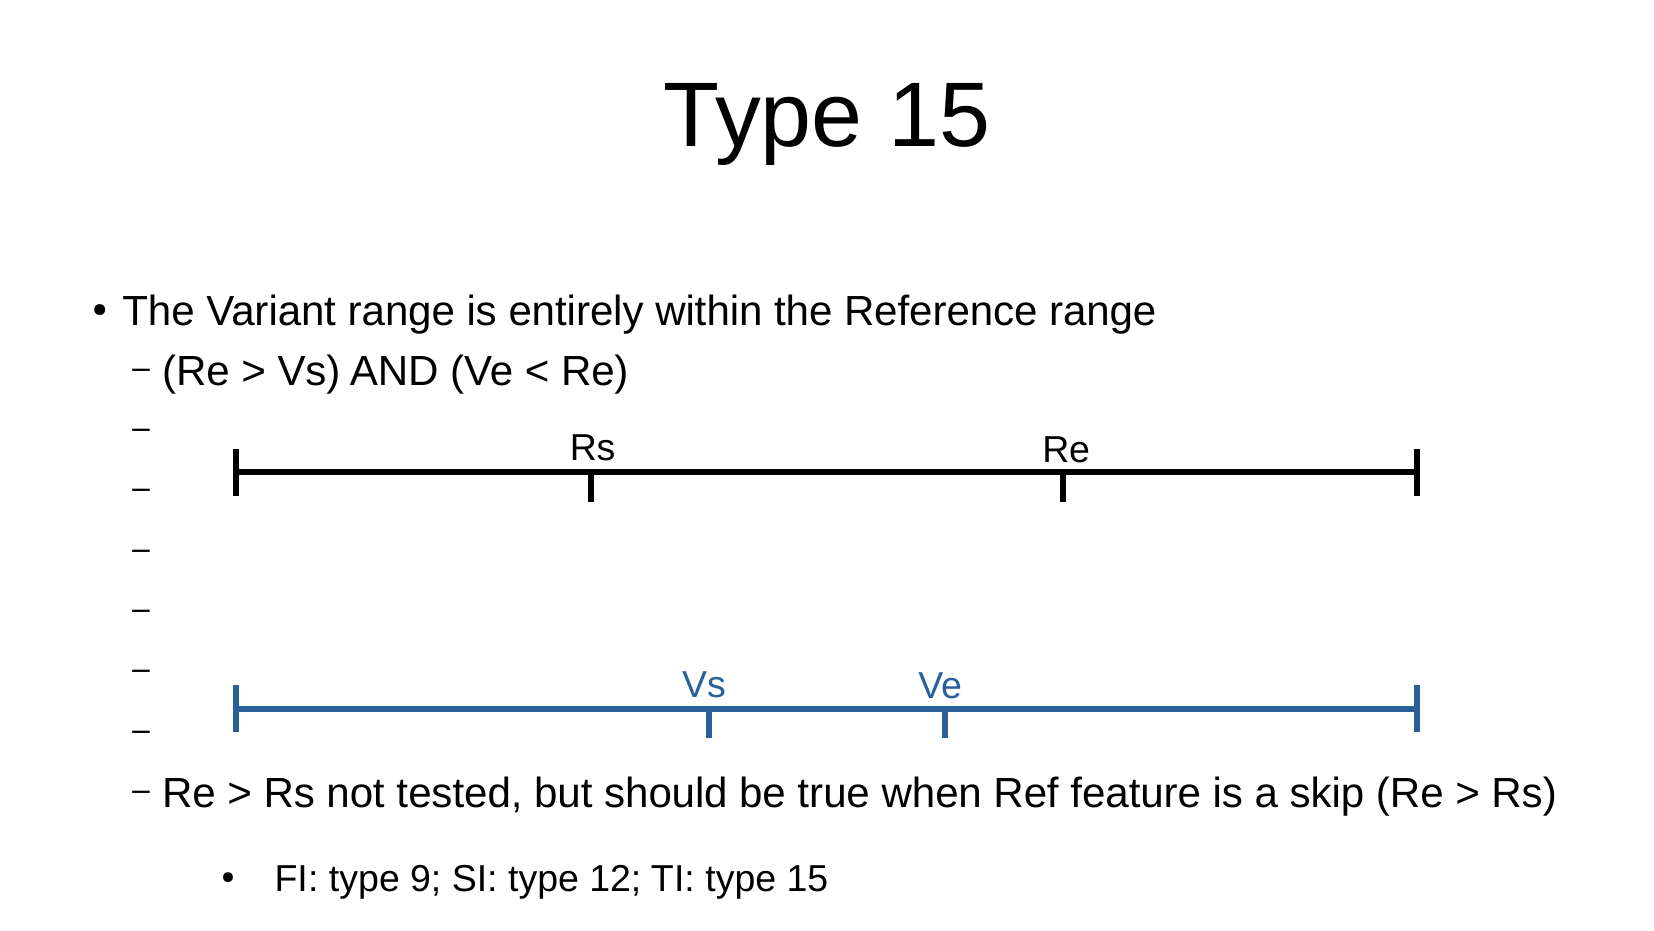

Type 15
# The Variant range is entirely within the Reference range
(Re > Vs) AND (Ve < Re)
Re > Rs not tested, but should be true when Ref feature is a skip (Re > Rs)
Rs
Re
Vs
Ve
FI: type 9; SI: type 12; TI: type 15